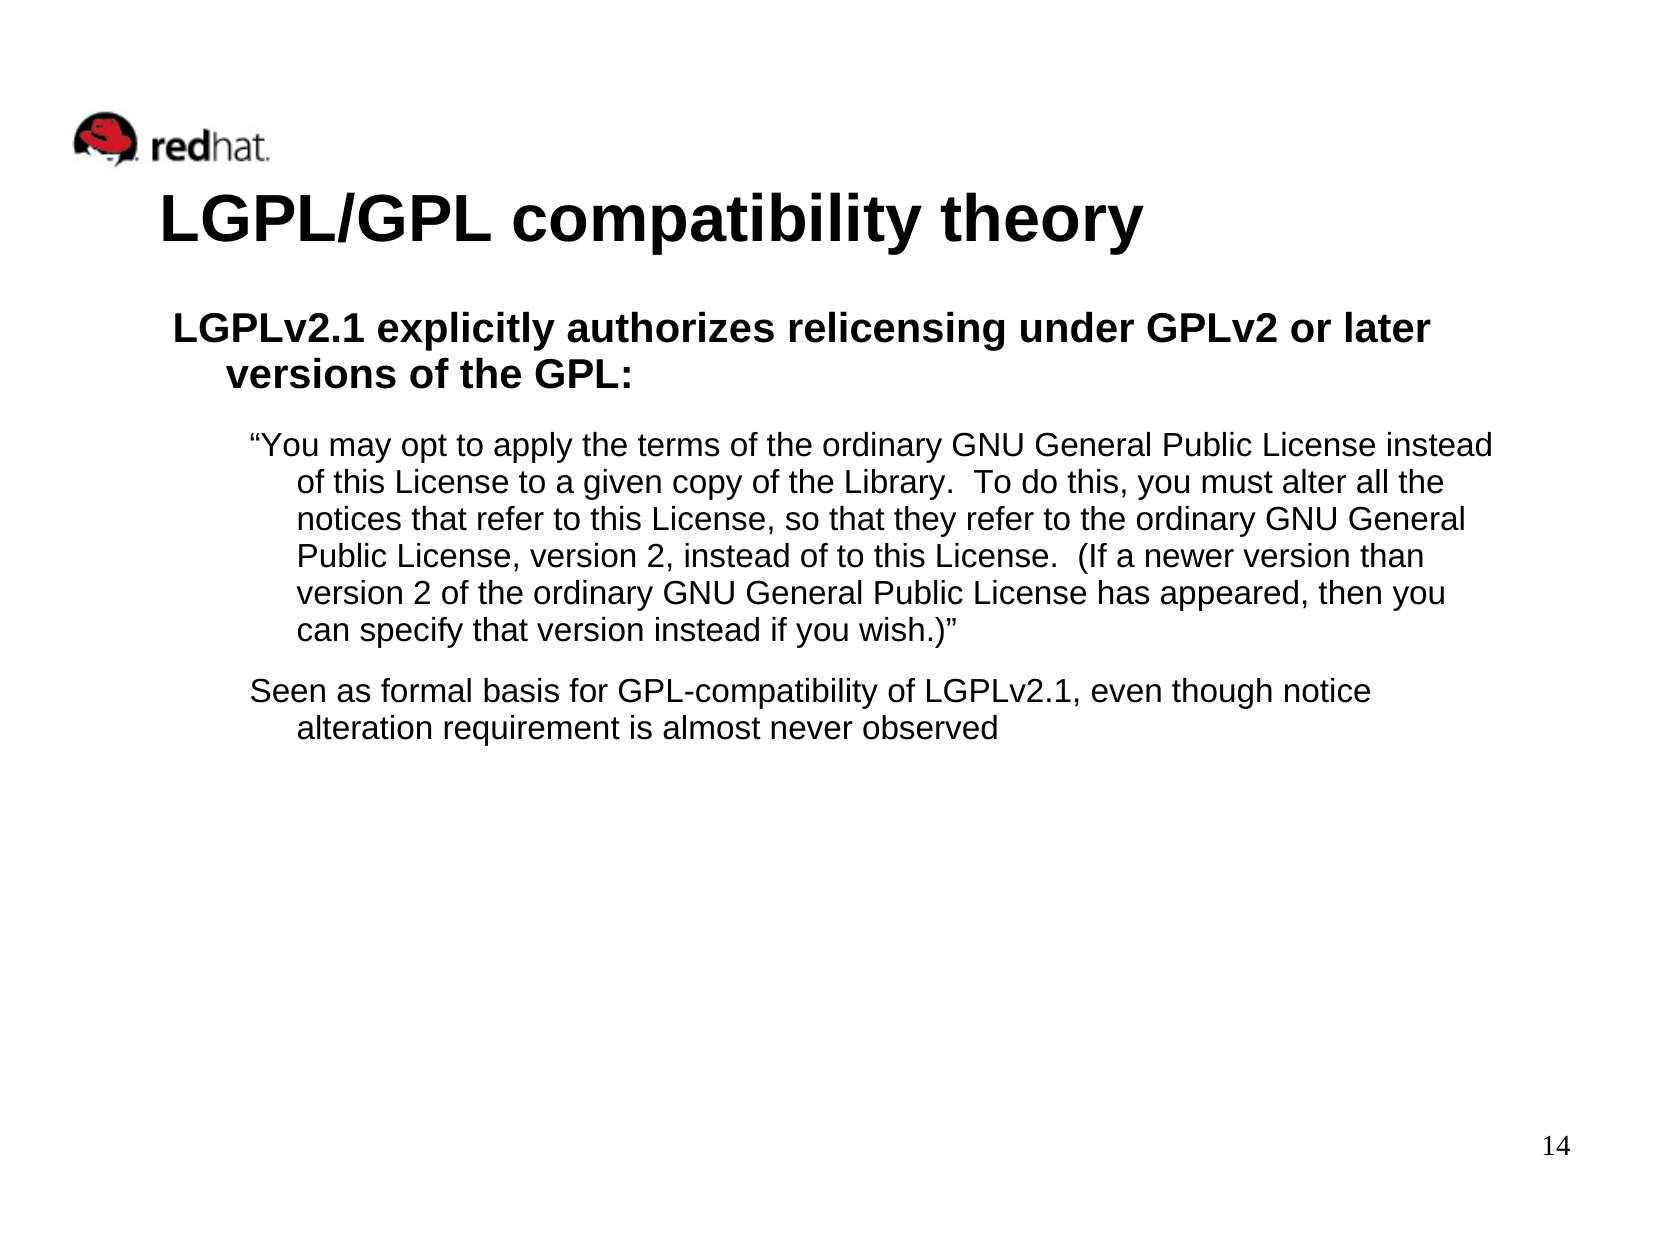

# LGPL/GPL compatibility theory
LGPLv2.1 explicitly authorizes relicensing under GPLv2 or later versions of the GPL:
“You may opt to apply the terms of the ordinary GNU General Public License instead of this License to a given copy of the Library. To do this, you must alter all the notices that refer to this License, so that they refer to the ordinary GNU General Public License, version 2, instead of to this License. (If a newer version than version 2 of the ordinary GNU General Public License has appeared, then you can specify that version instead if you wish.)”
Seen as formal basis for GPL-compatibility of LGPLv2.1, even though notice alteration requirement is almost never observed
14